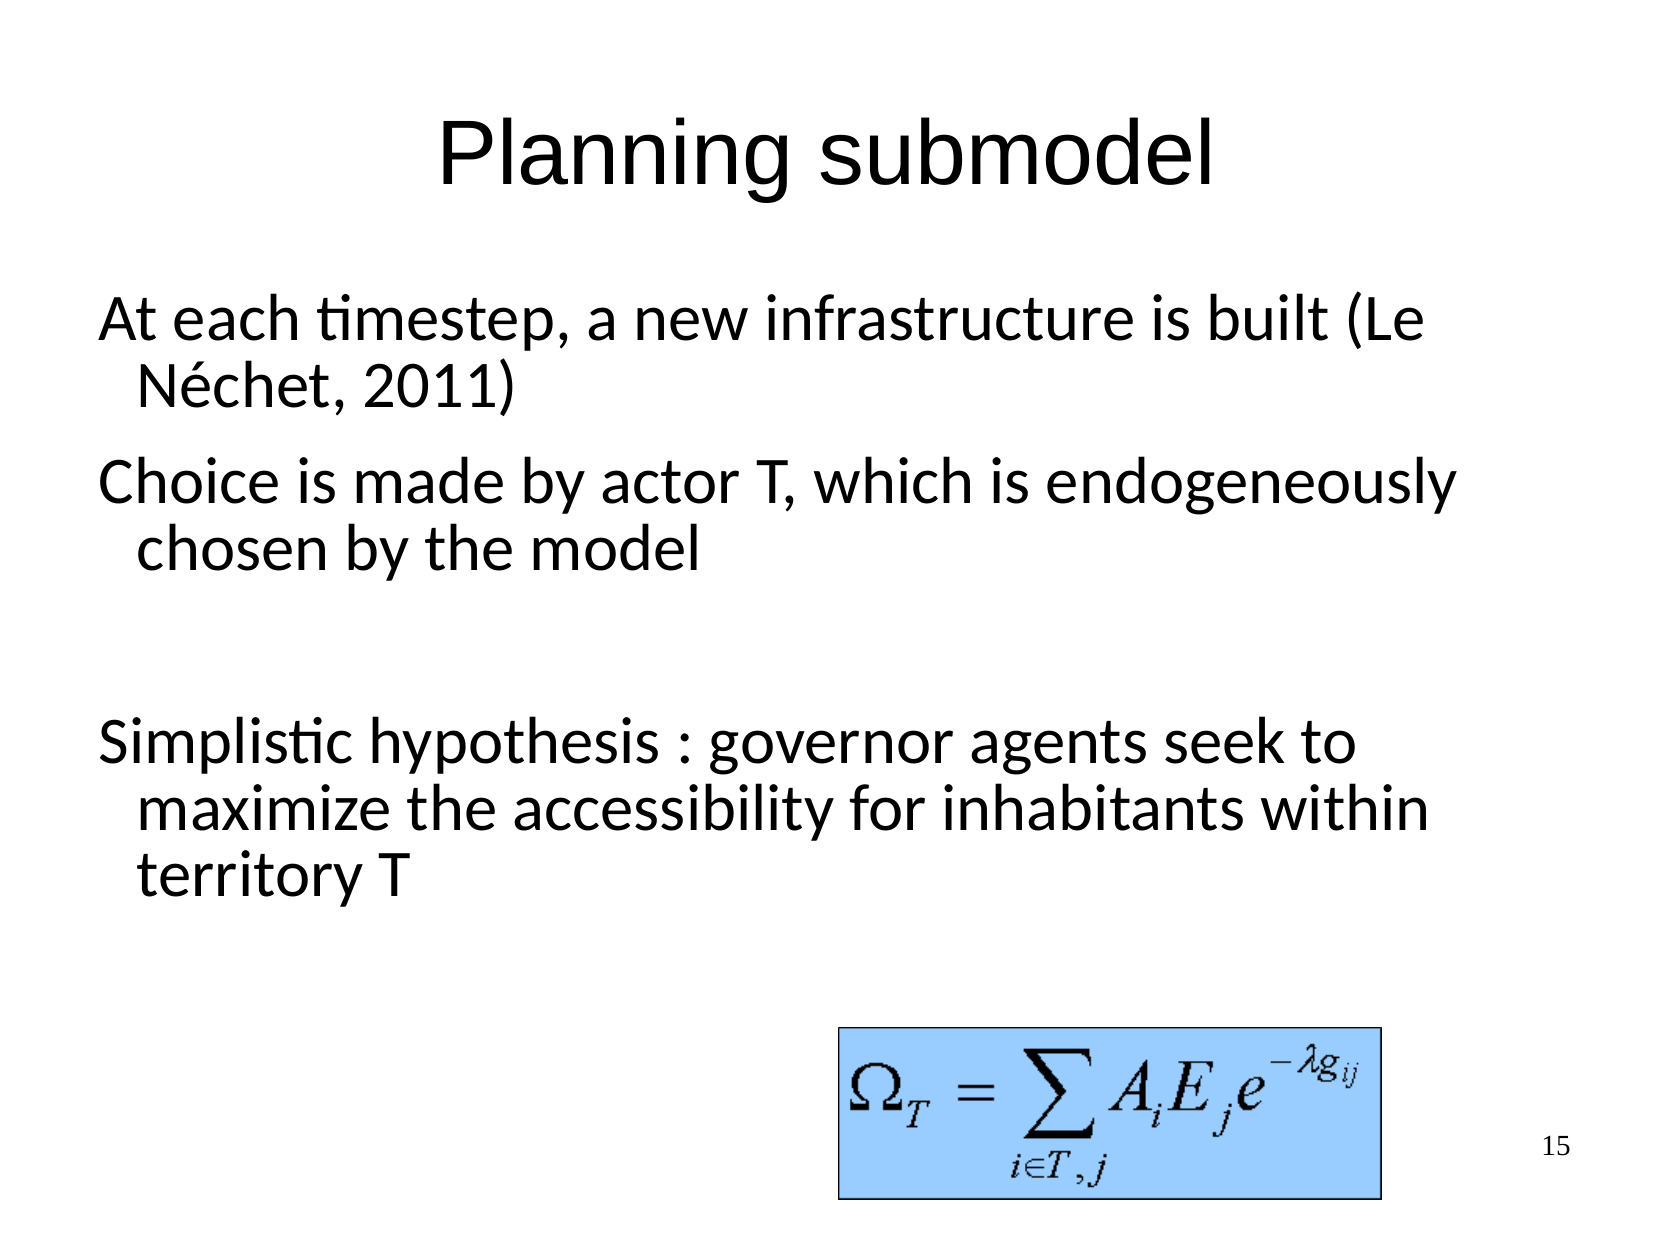

# Planning submodel
At each timestep, a new infrastructure is built (Le Néchet, 2011)
Choice is made by actor T, which is endogeneously chosen by the model
Simplistic hypothesis : governor agents seek to maximize the accessibility for inhabitants within territory T
15